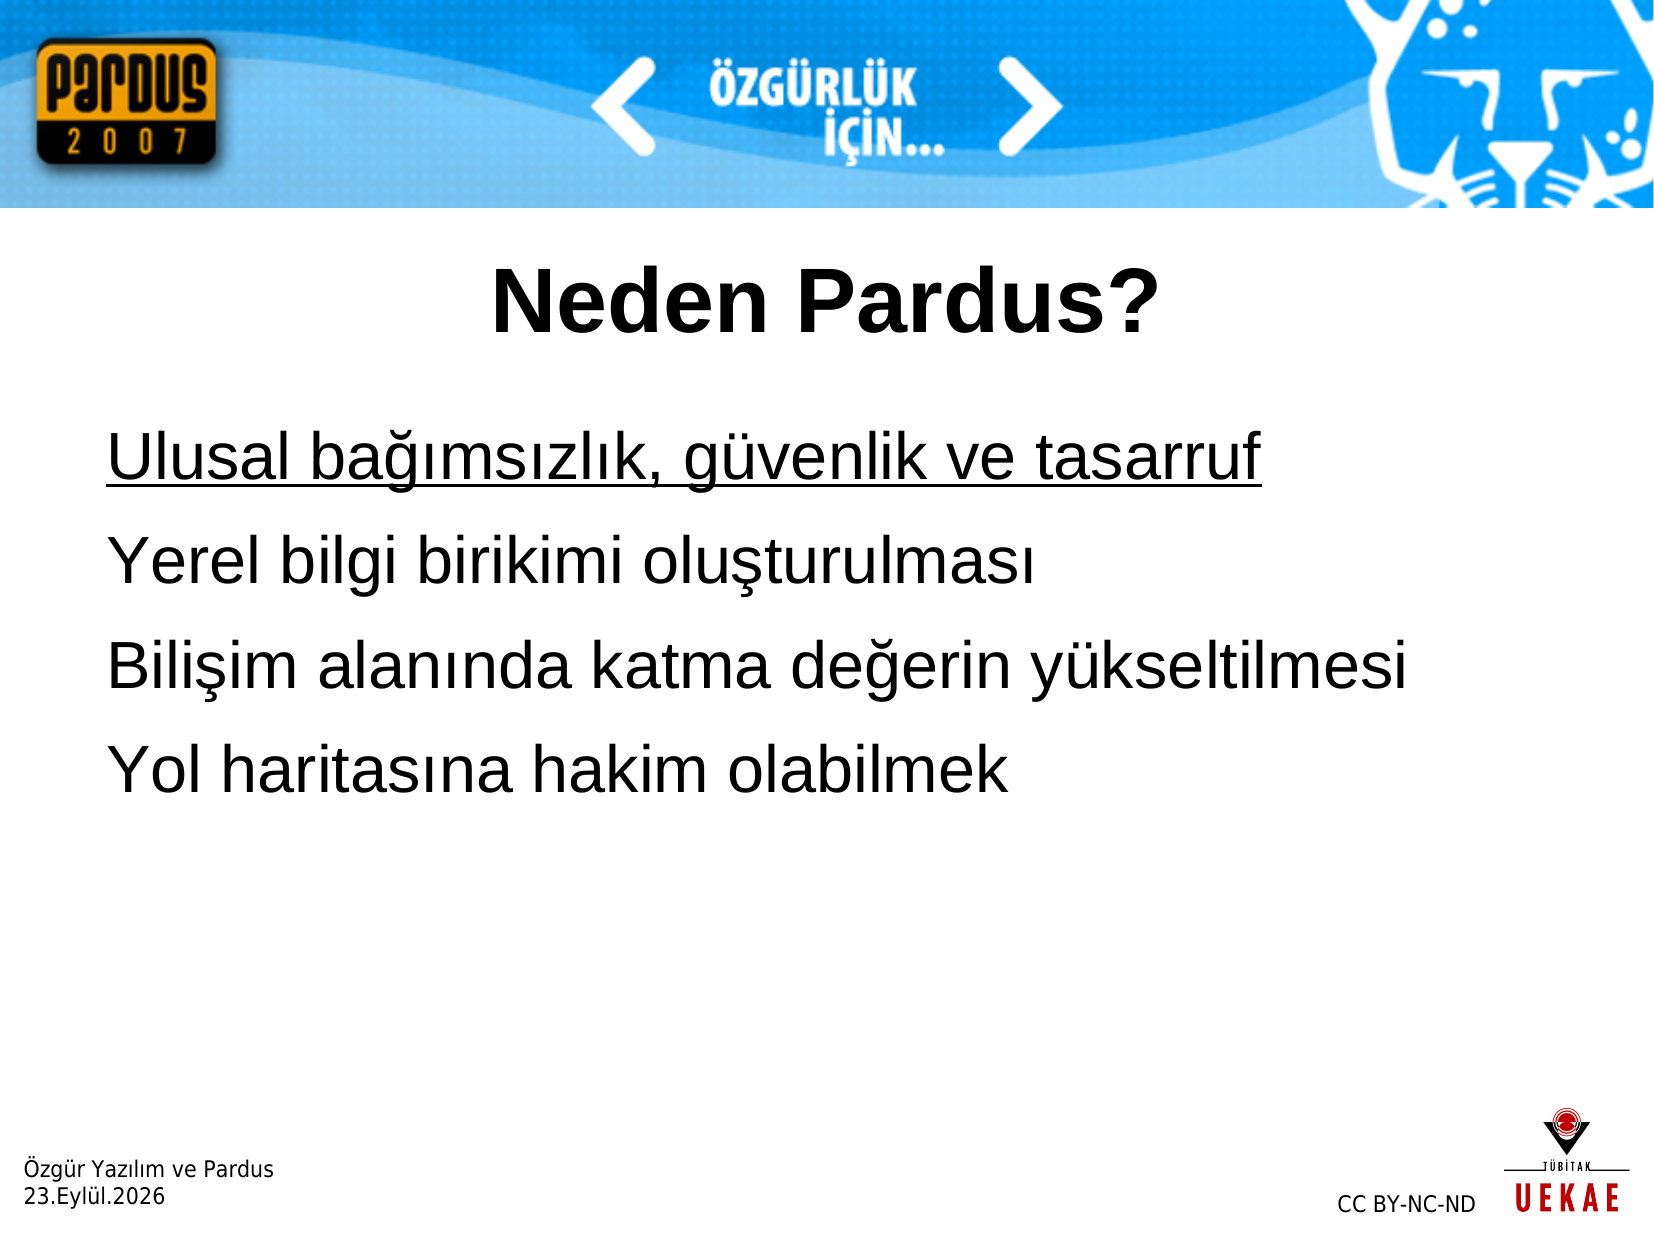

# Neden Pardus?
Ulusal bağımsızlık, güvenlik ve tasarruf
Yerel bilgi birikimi oluşturulması
Bilişim alanında katma değerin yükseltilmesi
Yol haritasına hakim olabilmek